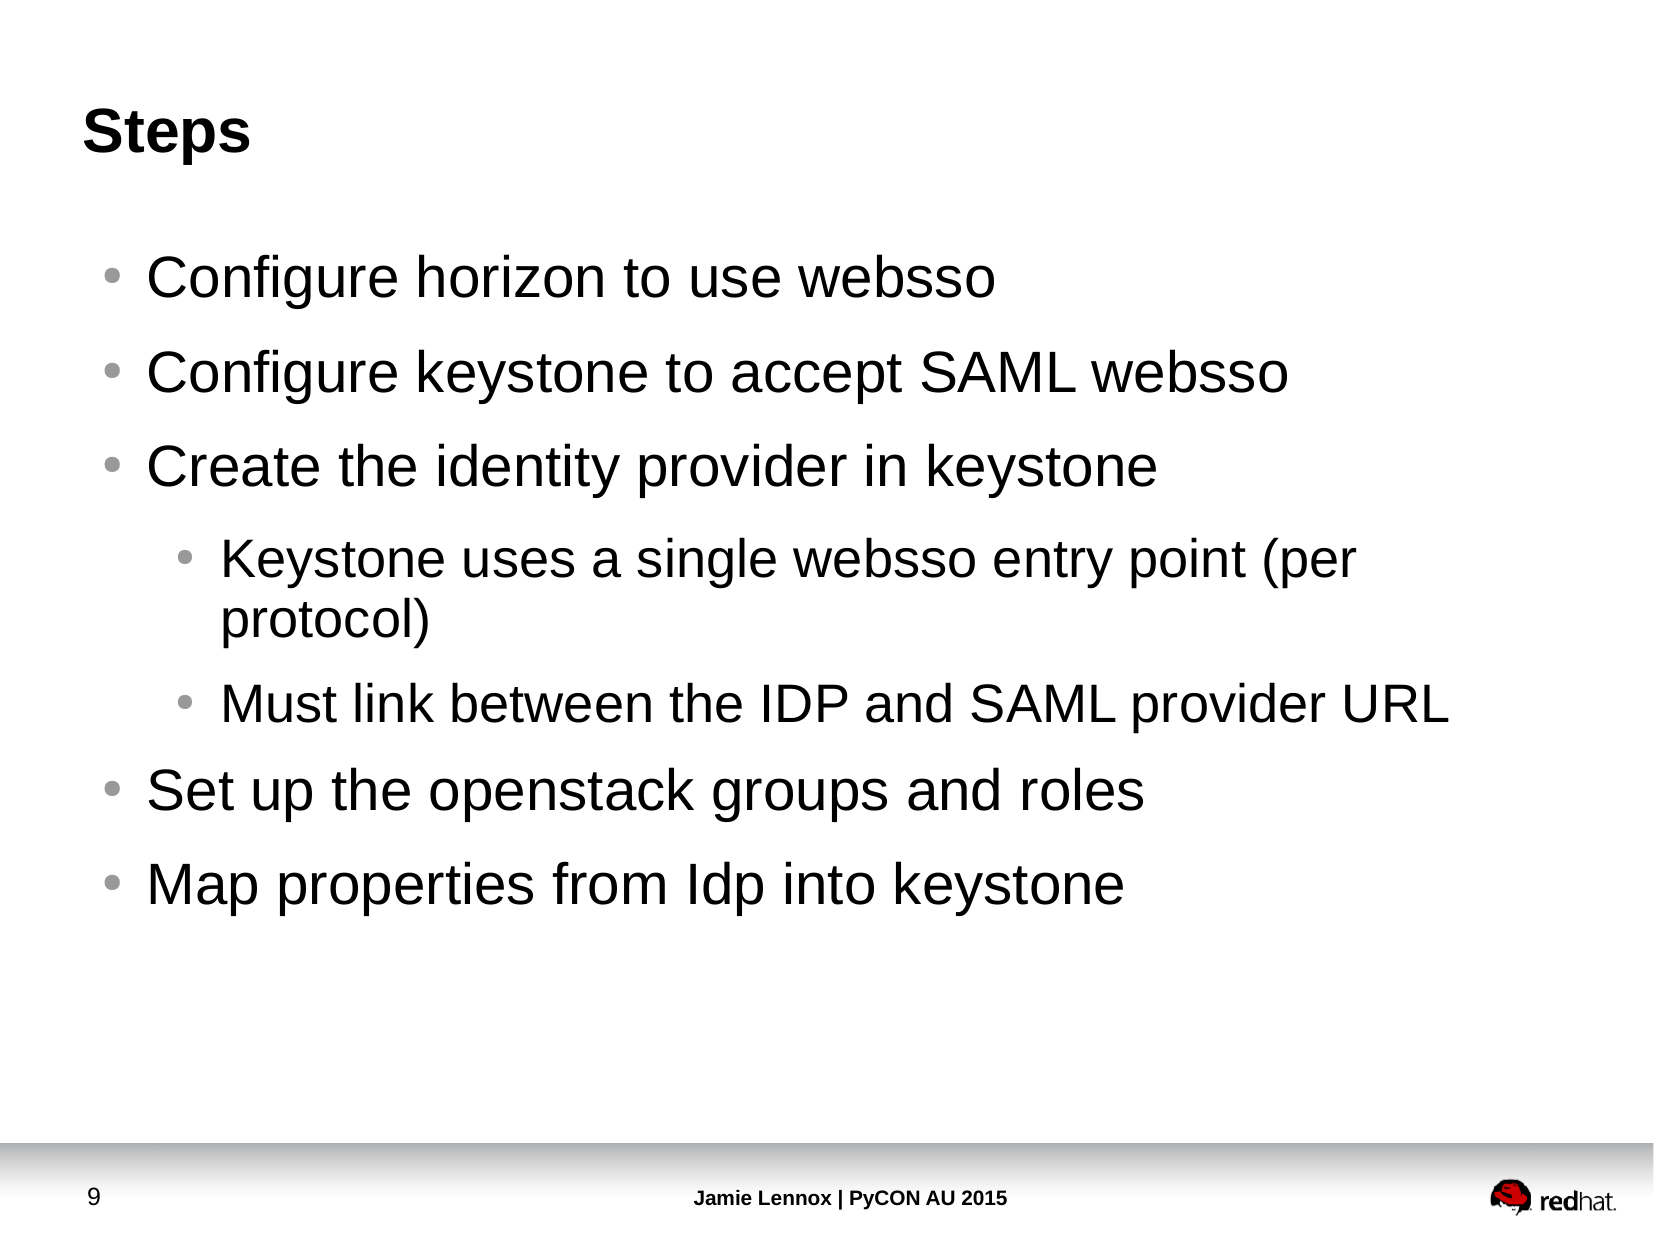

# Steps
Configure horizon to use websso
Configure keystone to accept SAML websso
Create the identity provider in keystone
Keystone uses a single websso entry point (per protocol)
Must link between the IDP and SAML provider URL
Set up the openstack groups and roles
Map properties from Idp into keystone